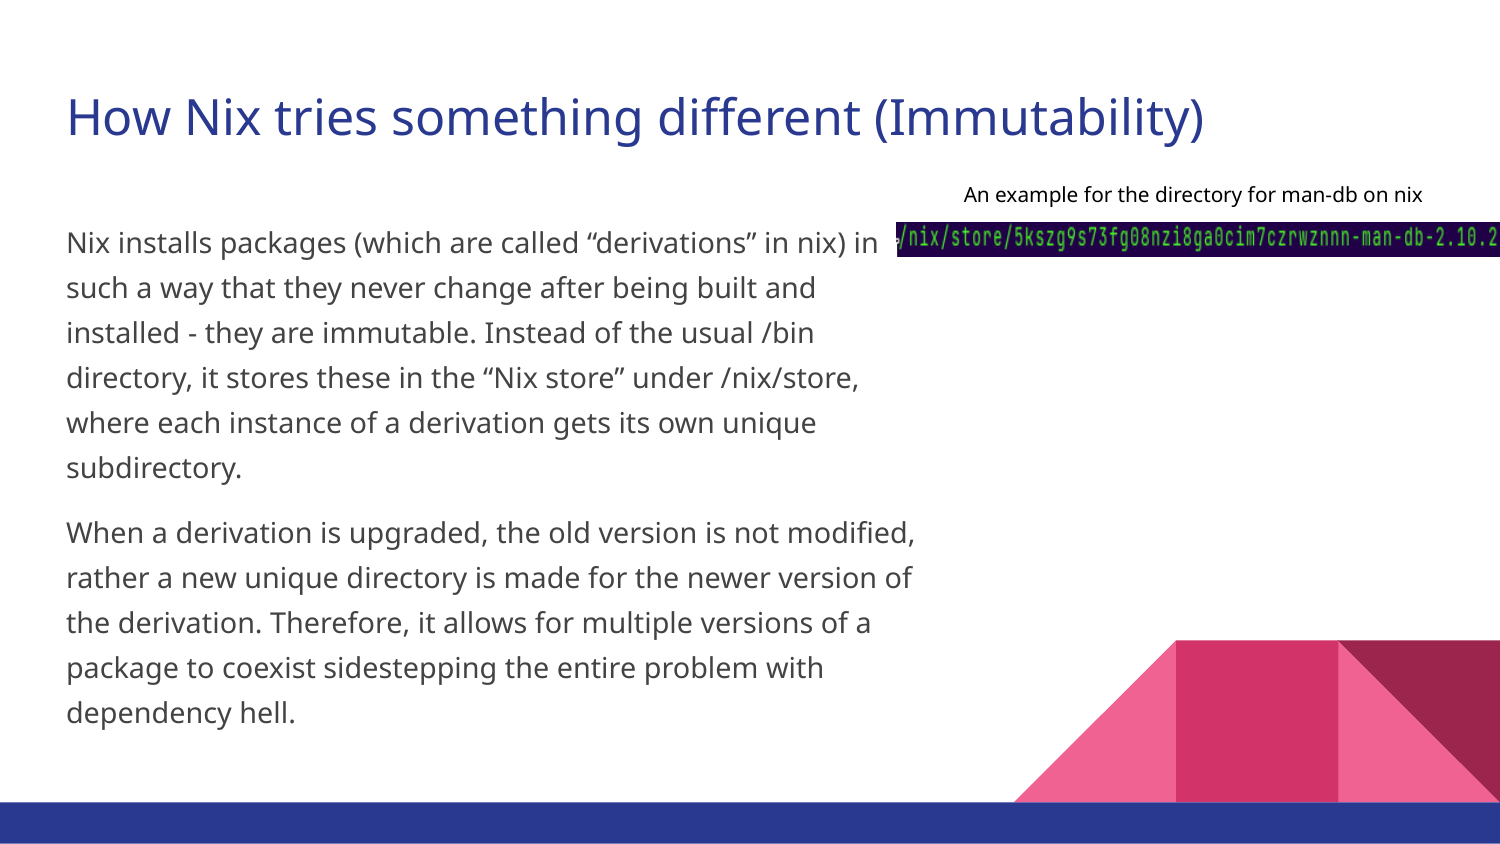

# How Nix tries something different (Immutability)
An example for the directory for man-db on nix
Nix installs packages (which are called “derivations” in nix) in such a way that they never change after being built and installed - they are immutable. Instead of the usual /bin directory, it stores these in the “Nix store” under /nix/store, where each instance of a derivation gets its own unique subdirectory.
When a derivation is upgraded, the old version is not modified, rather a new unique directory is made for the newer version of the derivation. Therefore, it allows for multiple versions of a package to coexist sidestepping the entire problem with dependency hell.